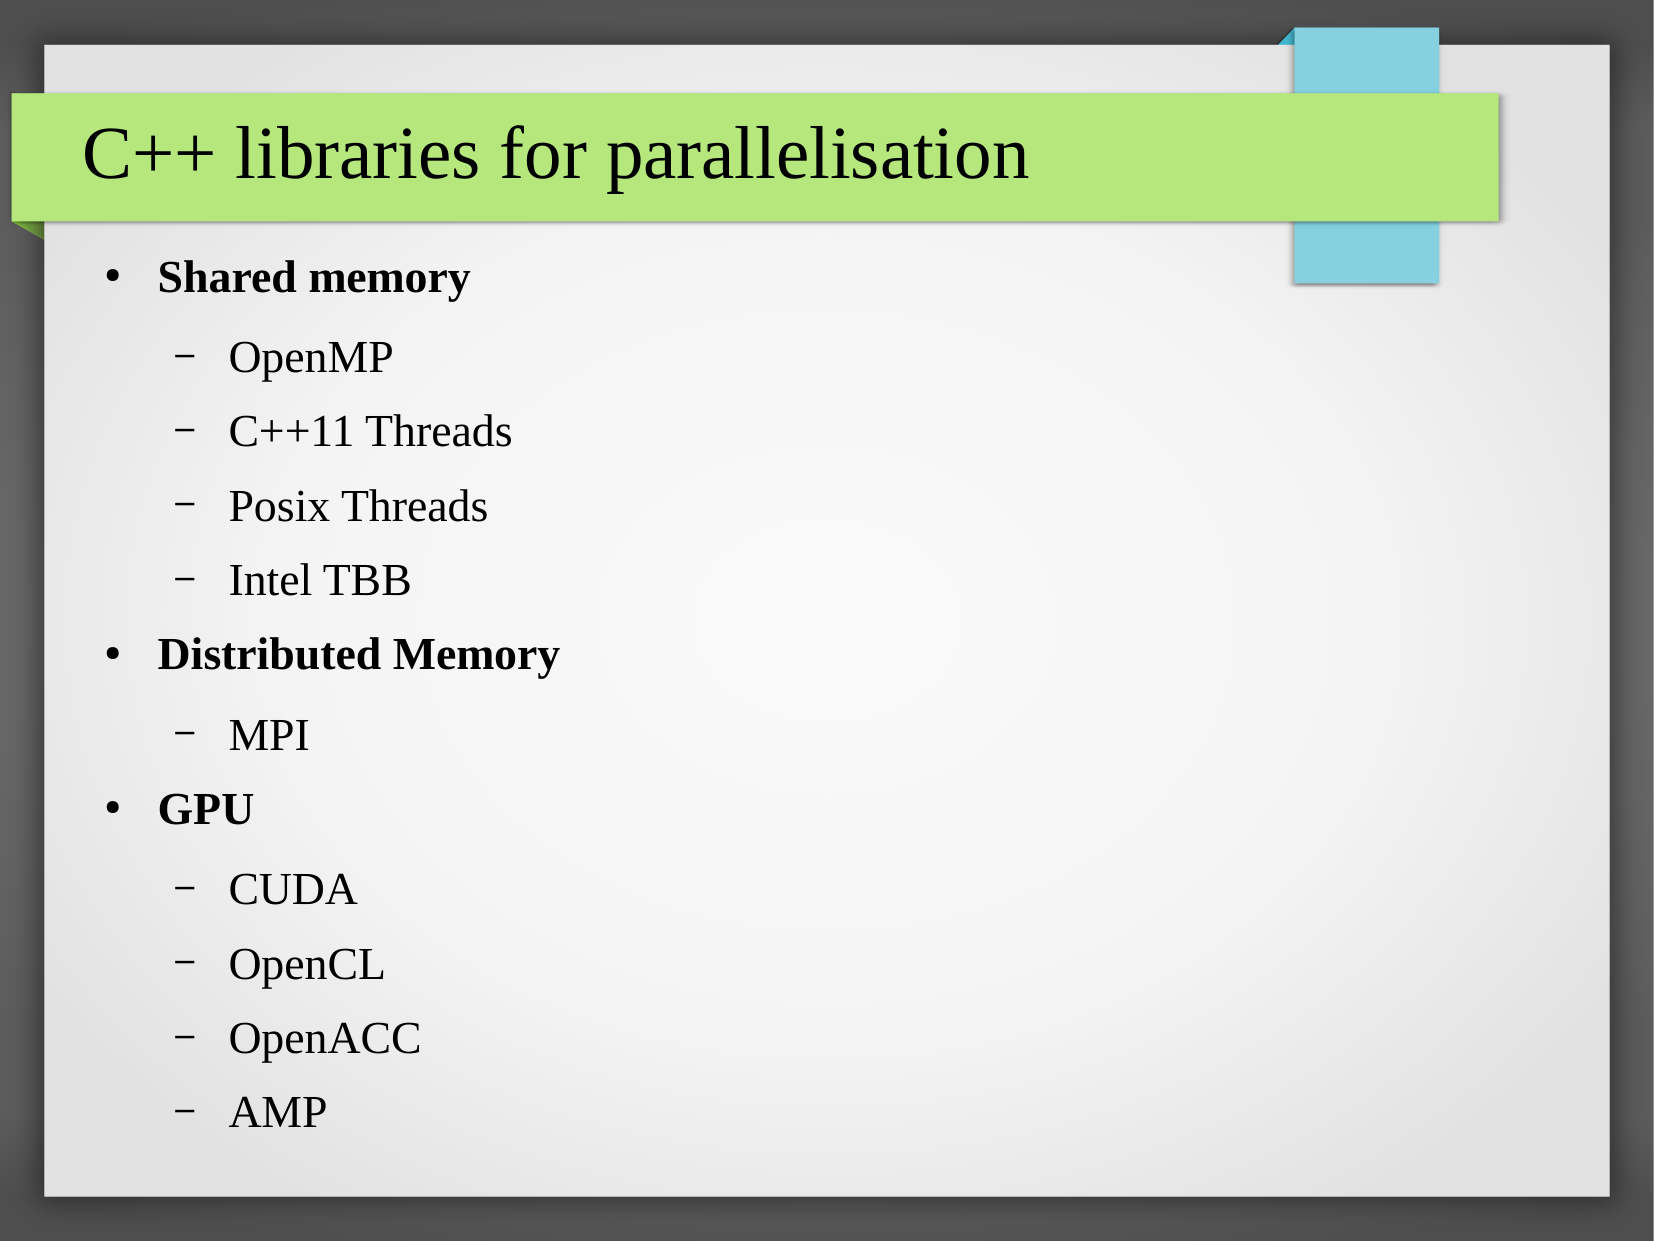

# C++ libraries for parallelisation
Shared memory
OpenMP
C++11 Threads
Posix Threads
Intel TBB
Distributed Memory
MPI
GPU
CUDA
OpenCL
OpenACC
AMP